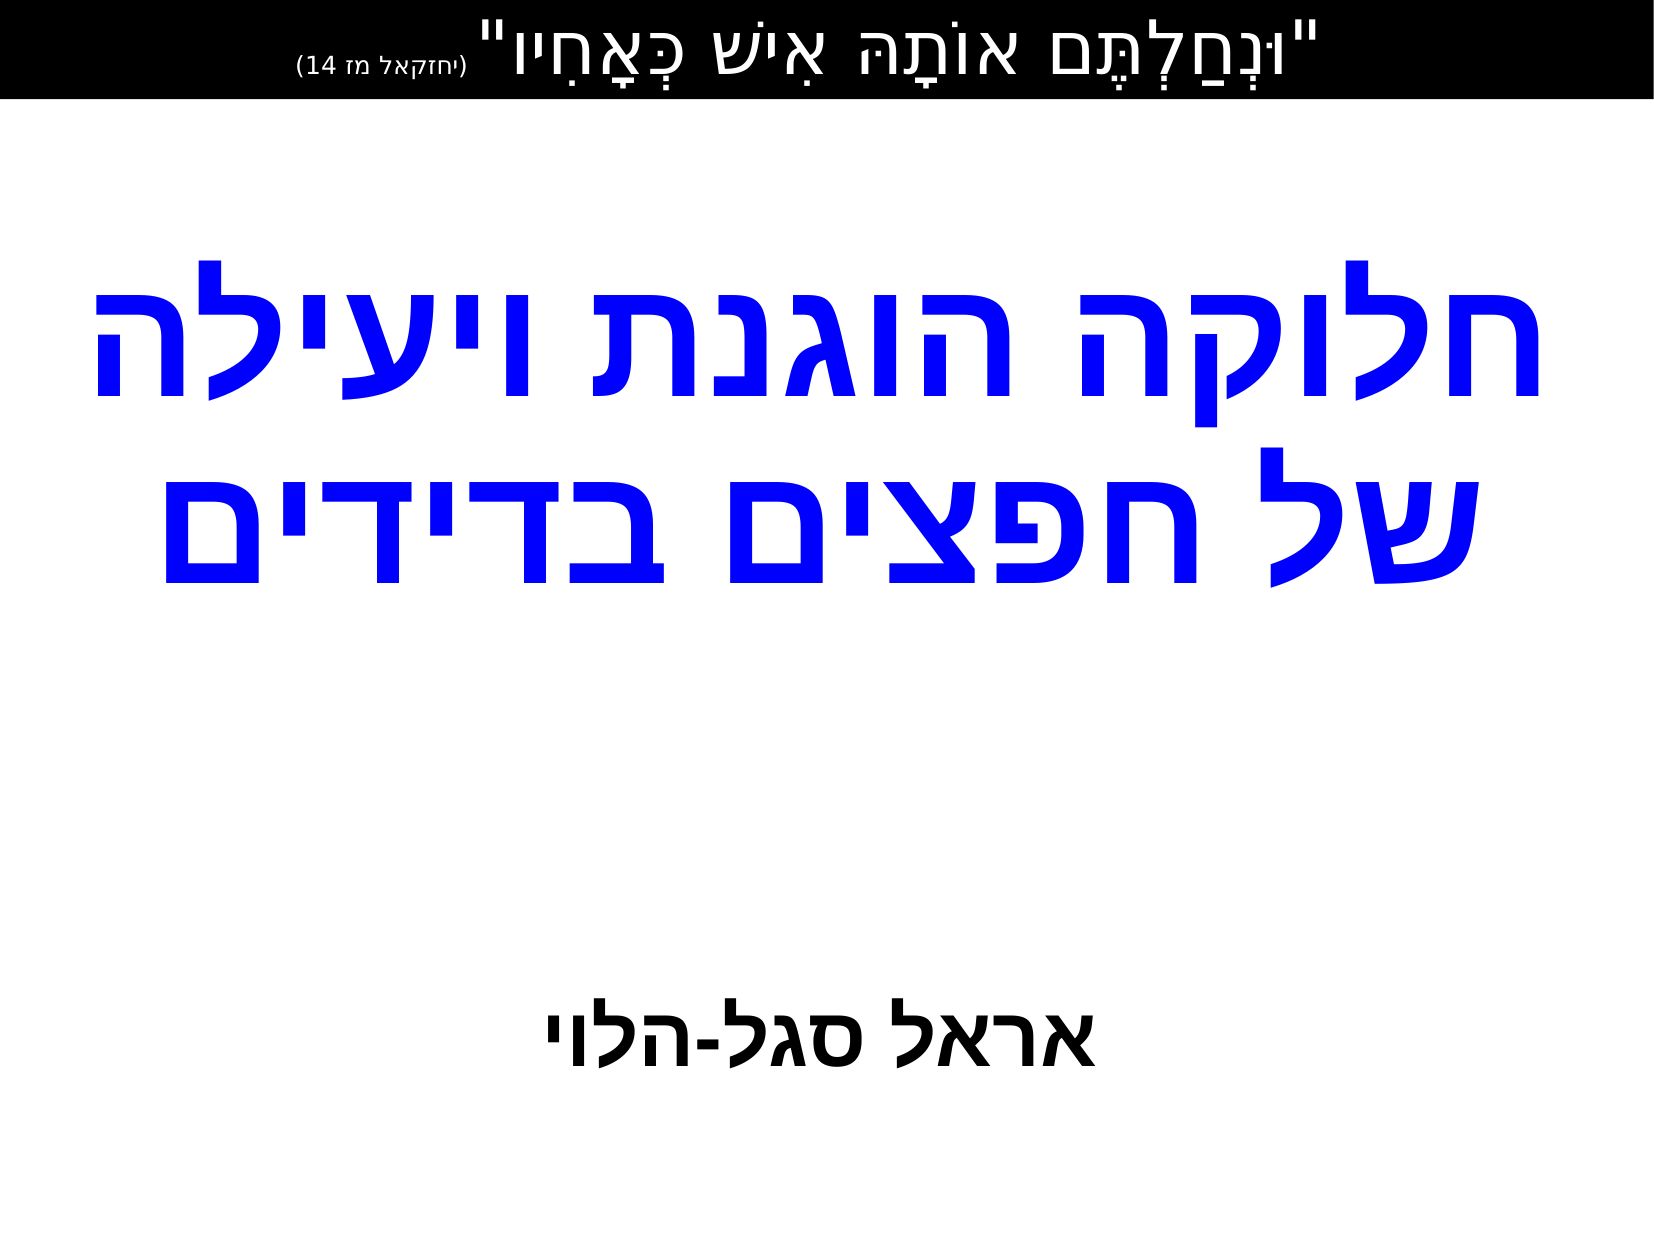

"וּנְחַלְתֶּם אוֹתָהּ אִישׁ כְּאָחִיו" (יחזקאל מז 14)
# חלוקה הוגנת ויעילה של חפצים בדידים אראל סגל-הלוי